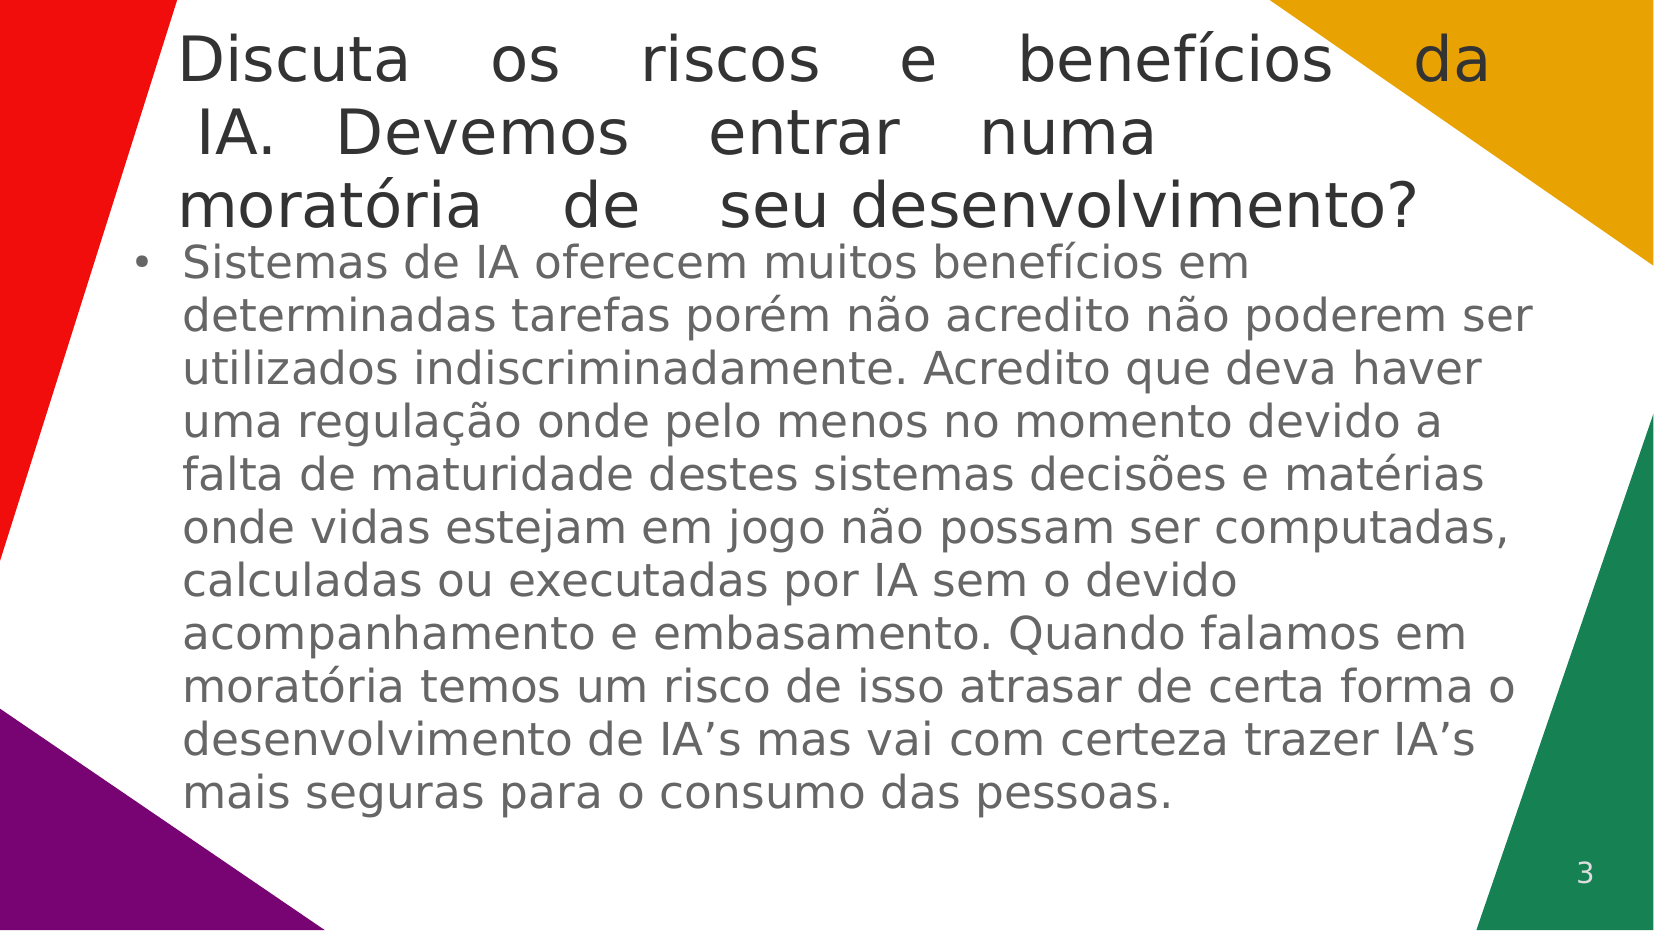

# Discuta os riscos e benefícios da IA. Devemos entrar numa moratória de seu desenvolvimento?
Sistemas de IA oferecem muitos benefícios em determinadas tarefas porém não acredito não poderem ser utilizados indiscriminadamente. Acredito que deva haver uma regulação onde pelo menos no momento devido a falta de maturidade destes sistemas decisões e matérias onde vidas estejam em jogo não possam ser computadas, calculadas ou executadas por IA sem o devido acompanhamento e embasamento. Quando falamos em moratória temos um risco de isso atrasar de certa forma o desenvolvimento de IA’s mas vai com certeza trazer IA’s mais seguras para o consumo das pessoas.
3